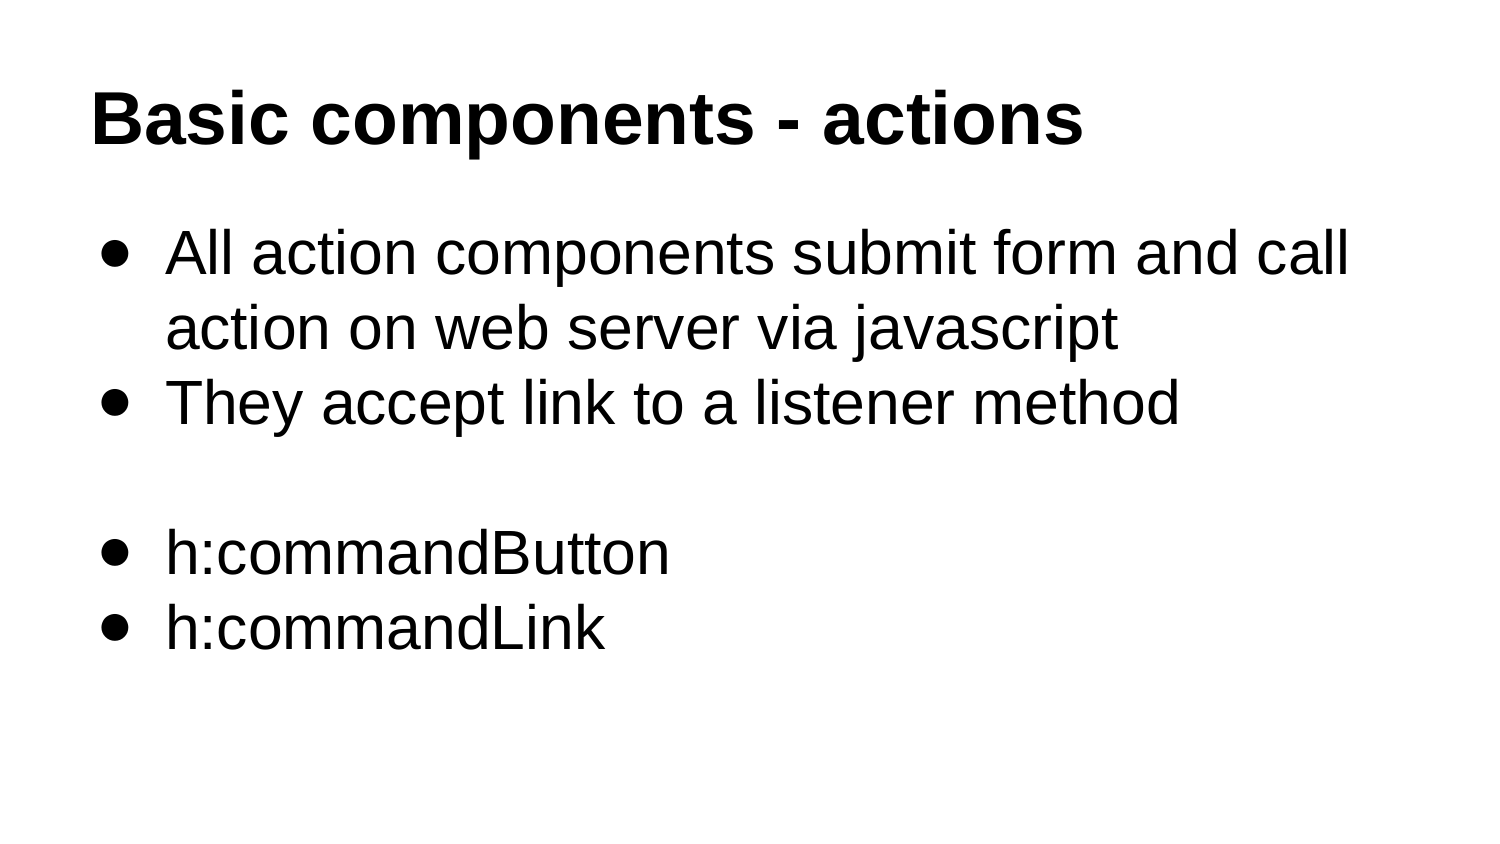

# Basic components - actions
All action components submit form and call action on web server via javascript
They accept link to a listener method
h:commandButton
h:commandLink